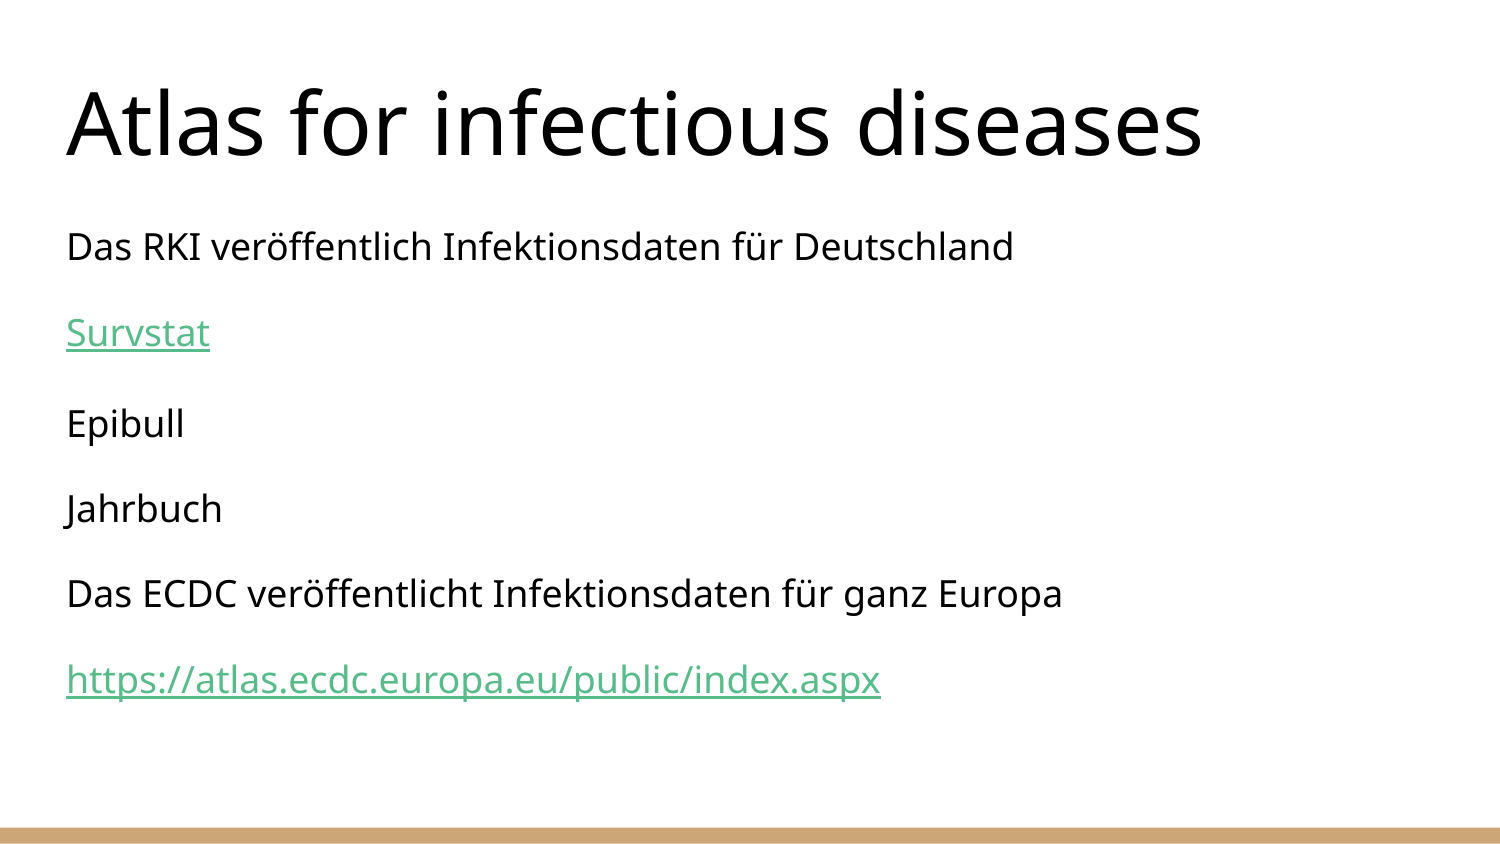

# Atlas for infectious diseases
Das RKI veröffentlich Infektionsdaten für Deutschland
Survstat
Epibull
Jahrbuch
Das ECDC veröffentlicht Infektionsdaten für ganz Europa
https://atlas.ecdc.europa.eu/public/index.aspx